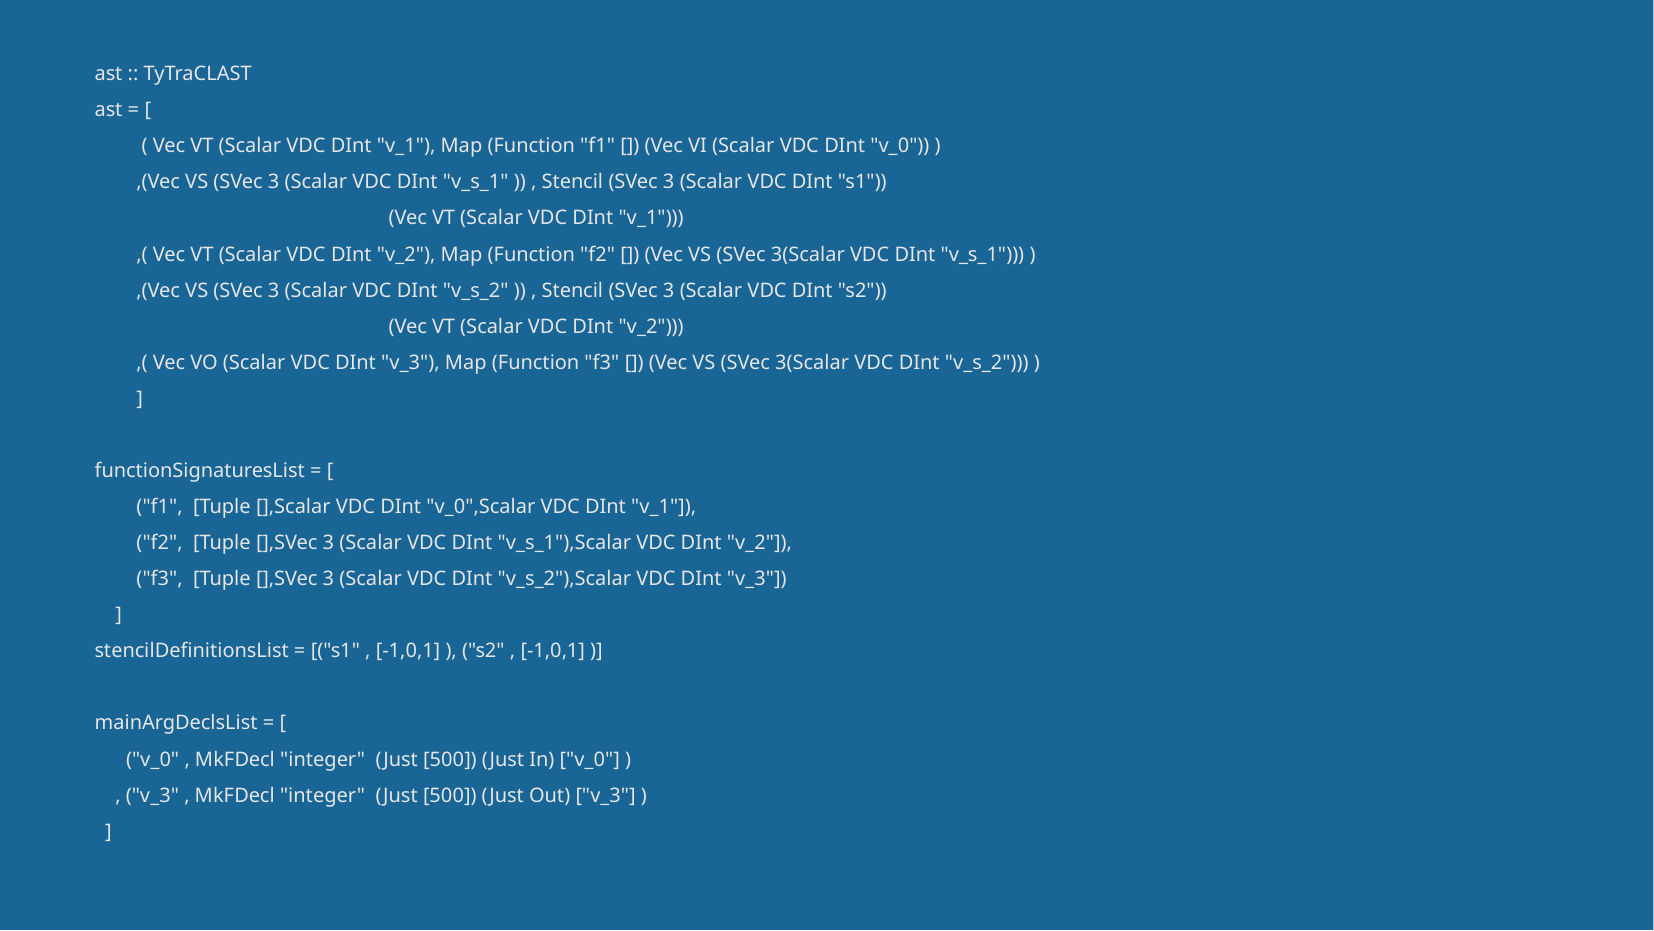

# ast :: TyTraCLAST
ast = [
 ( Vec VT (Scalar VDC DInt "v_1"), Map (Function "f1" []) (Vec VI (Scalar VDC DInt "v_0")) )
 ,(Vec VS (SVec 3 (Scalar VDC DInt "v_s_1" )) , Stencil (SVec 3 (Scalar VDC DInt "s1"))
 (Vec VT (Scalar VDC DInt "v_1")))
 ,( Vec VT (Scalar VDC DInt "v_2"), Map (Function "f2" []) (Vec VS (SVec 3(Scalar VDC DInt "v_s_1"))) )
 ,(Vec VS (SVec 3 (Scalar VDC DInt "v_s_2" )) , Stencil (SVec 3 (Scalar VDC DInt "s2"))
 (Vec VT (Scalar VDC DInt "v_2")))
 ,( Vec VO (Scalar VDC DInt "v_3"), Map (Function "f3" []) (Vec VS (SVec 3(Scalar VDC DInt "v_s_2"))) )
 ]
functionSignaturesList = [
 ("f1", [Tuple [],Scalar VDC DInt "v_0",Scalar VDC DInt "v_1"]),
 ("f2", [Tuple [],SVec 3 (Scalar VDC DInt "v_s_1"),Scalar VDC DInt "v_2"]),
 ("f3", [Tuple [],SVec 3 (Scalar VDC DInt "v_s_2"),Scalar VDC DInt "v_3"])
 ]
stencilDefinitionsList = [("s1" , [-1,0,1] ), ("s2" , [-1,0,1] )]
mainArgDeclsList = [
 ("v_0" , MkFDecl "integer" (Just [500]) (Just In) ["v_0"] )
 , ("v_3" , MkFDecl "integer" (Just [500]) (Just Out) ["v_3"] )
 ]